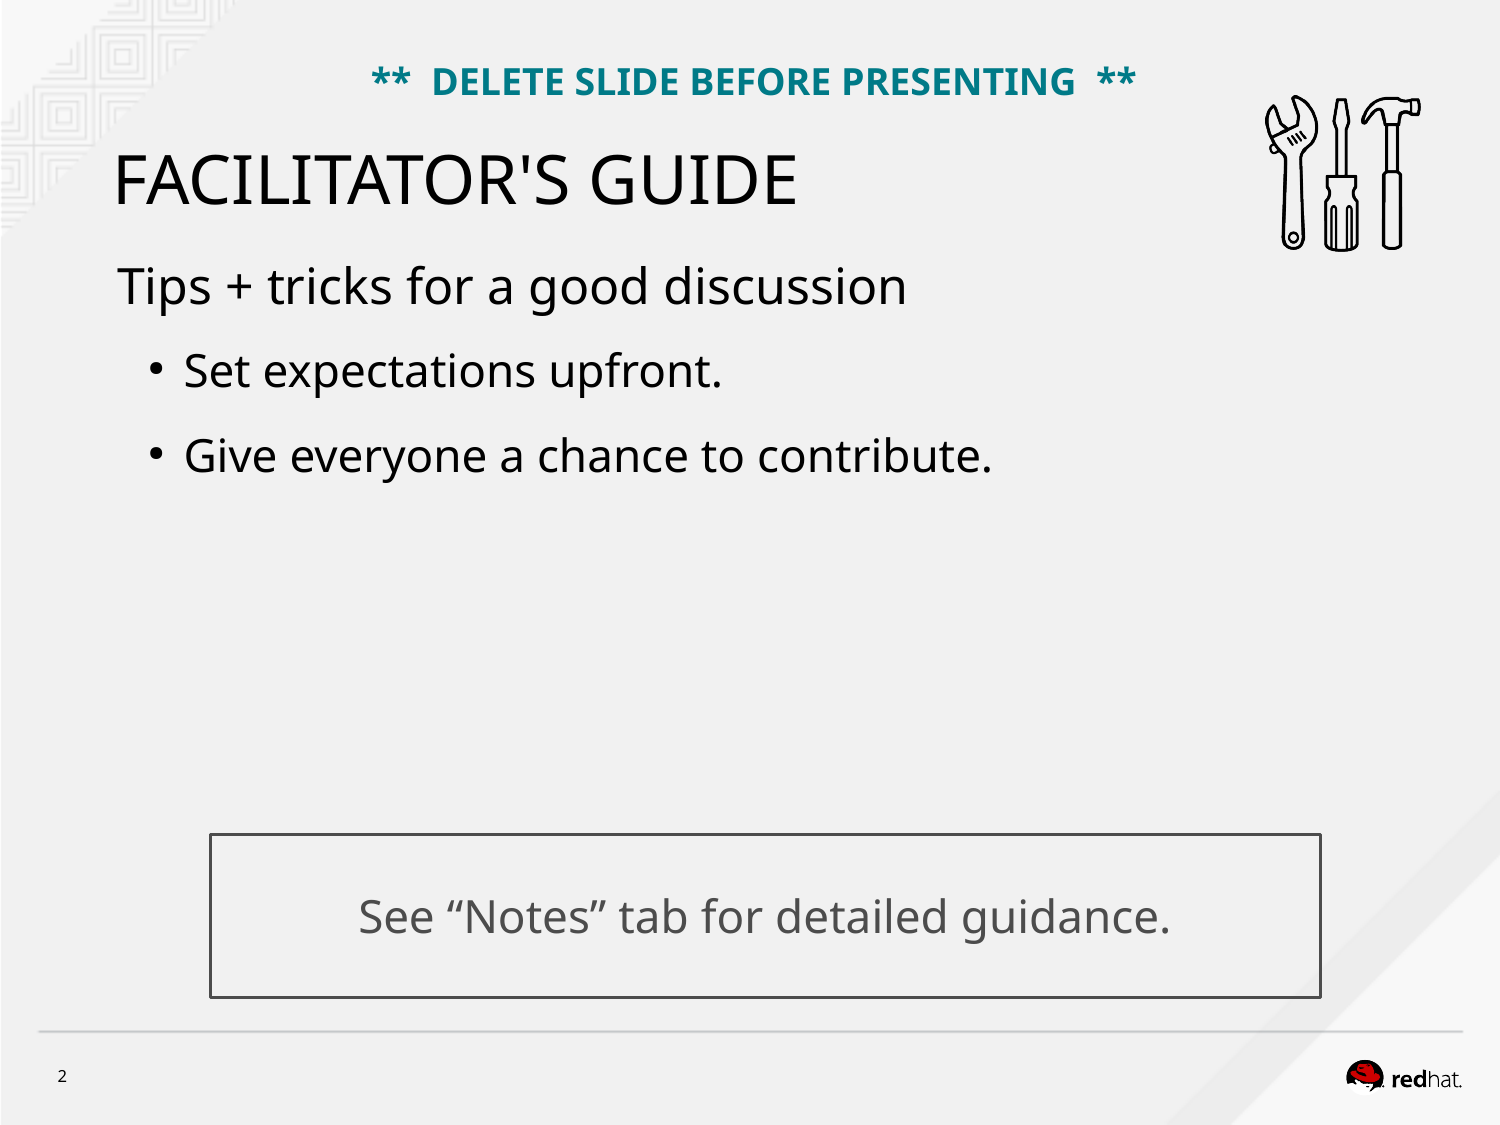

# FACILITATOR'S GUIDE
** DELETE SLIDE BEFORE PRESENTING **
Tips + tricks for a good discussion
Set expectations upfront.
Give everyone a chance to contribute.
See “Notes” tab for detailed guidance.
2